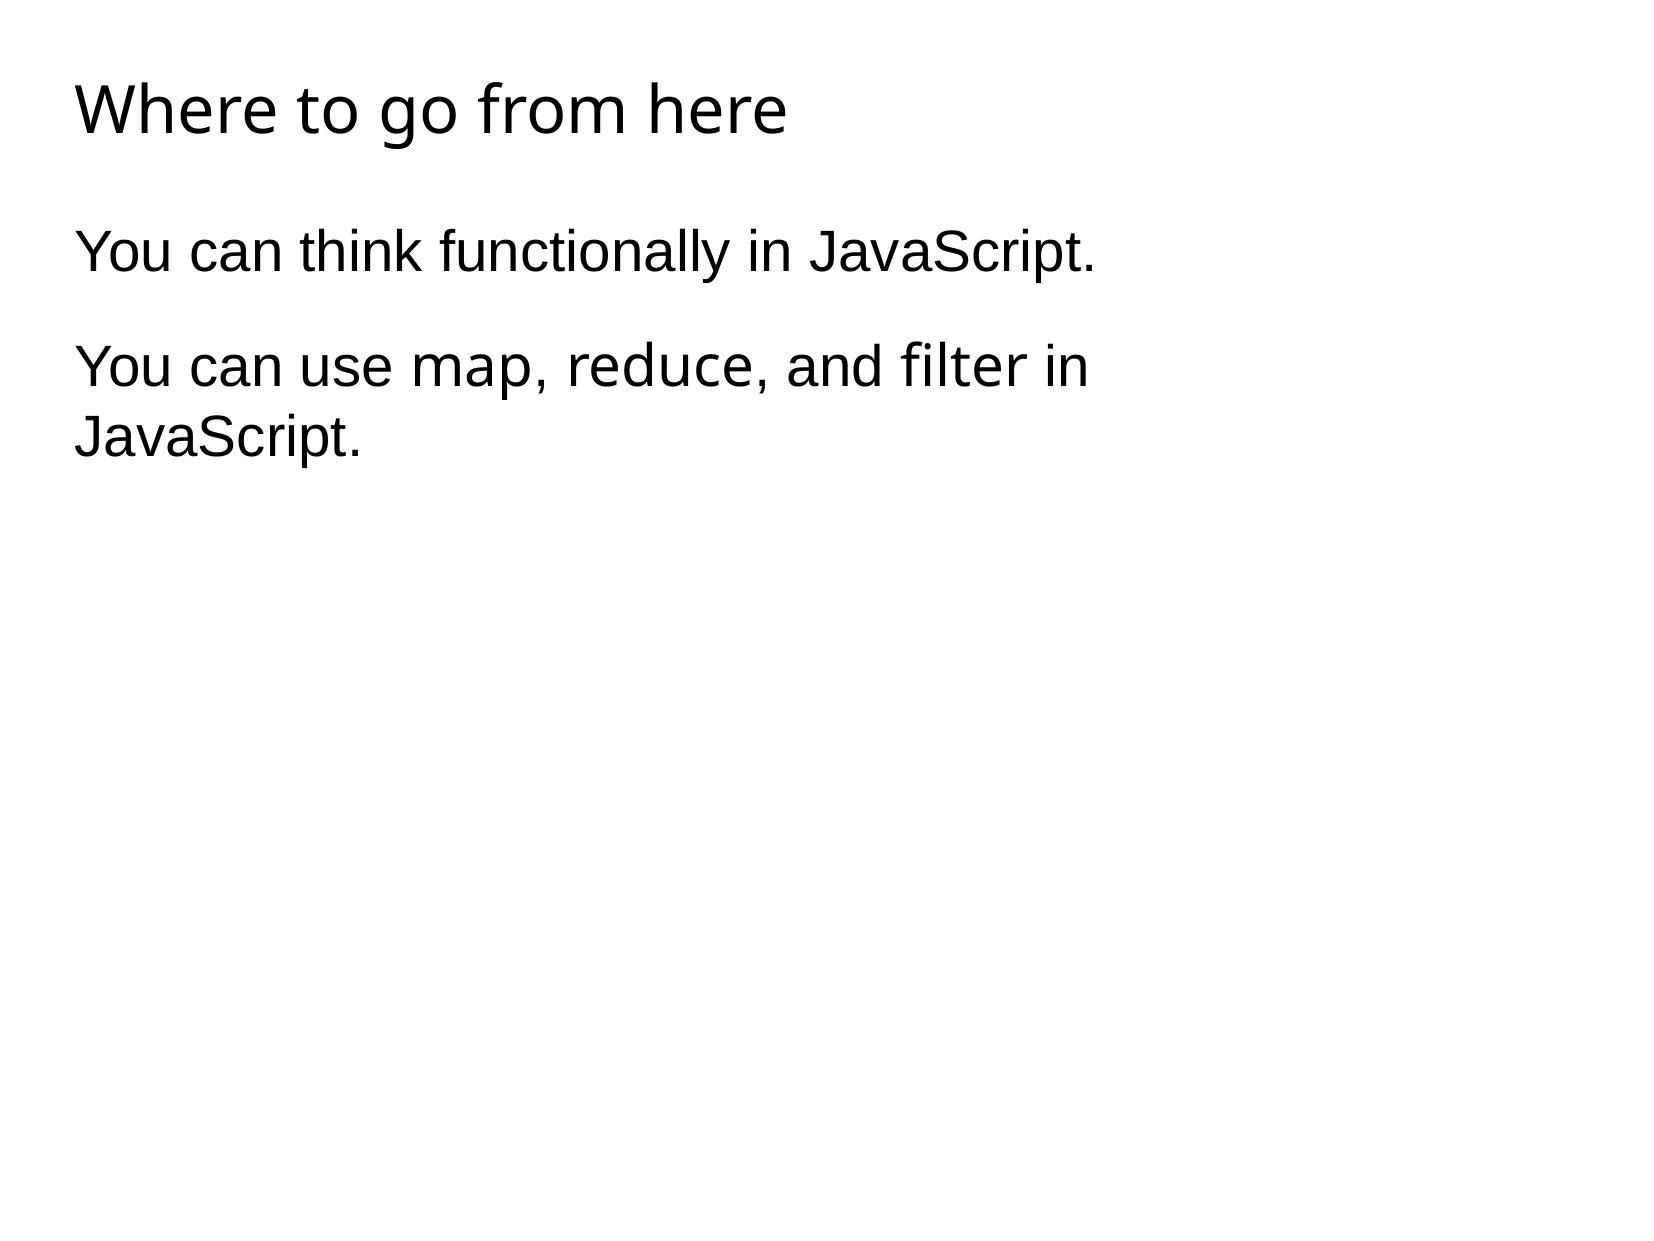

Where to go from here
You can think functionally in JavaScript.
You can use map, reduce, and filter in JavaScript.